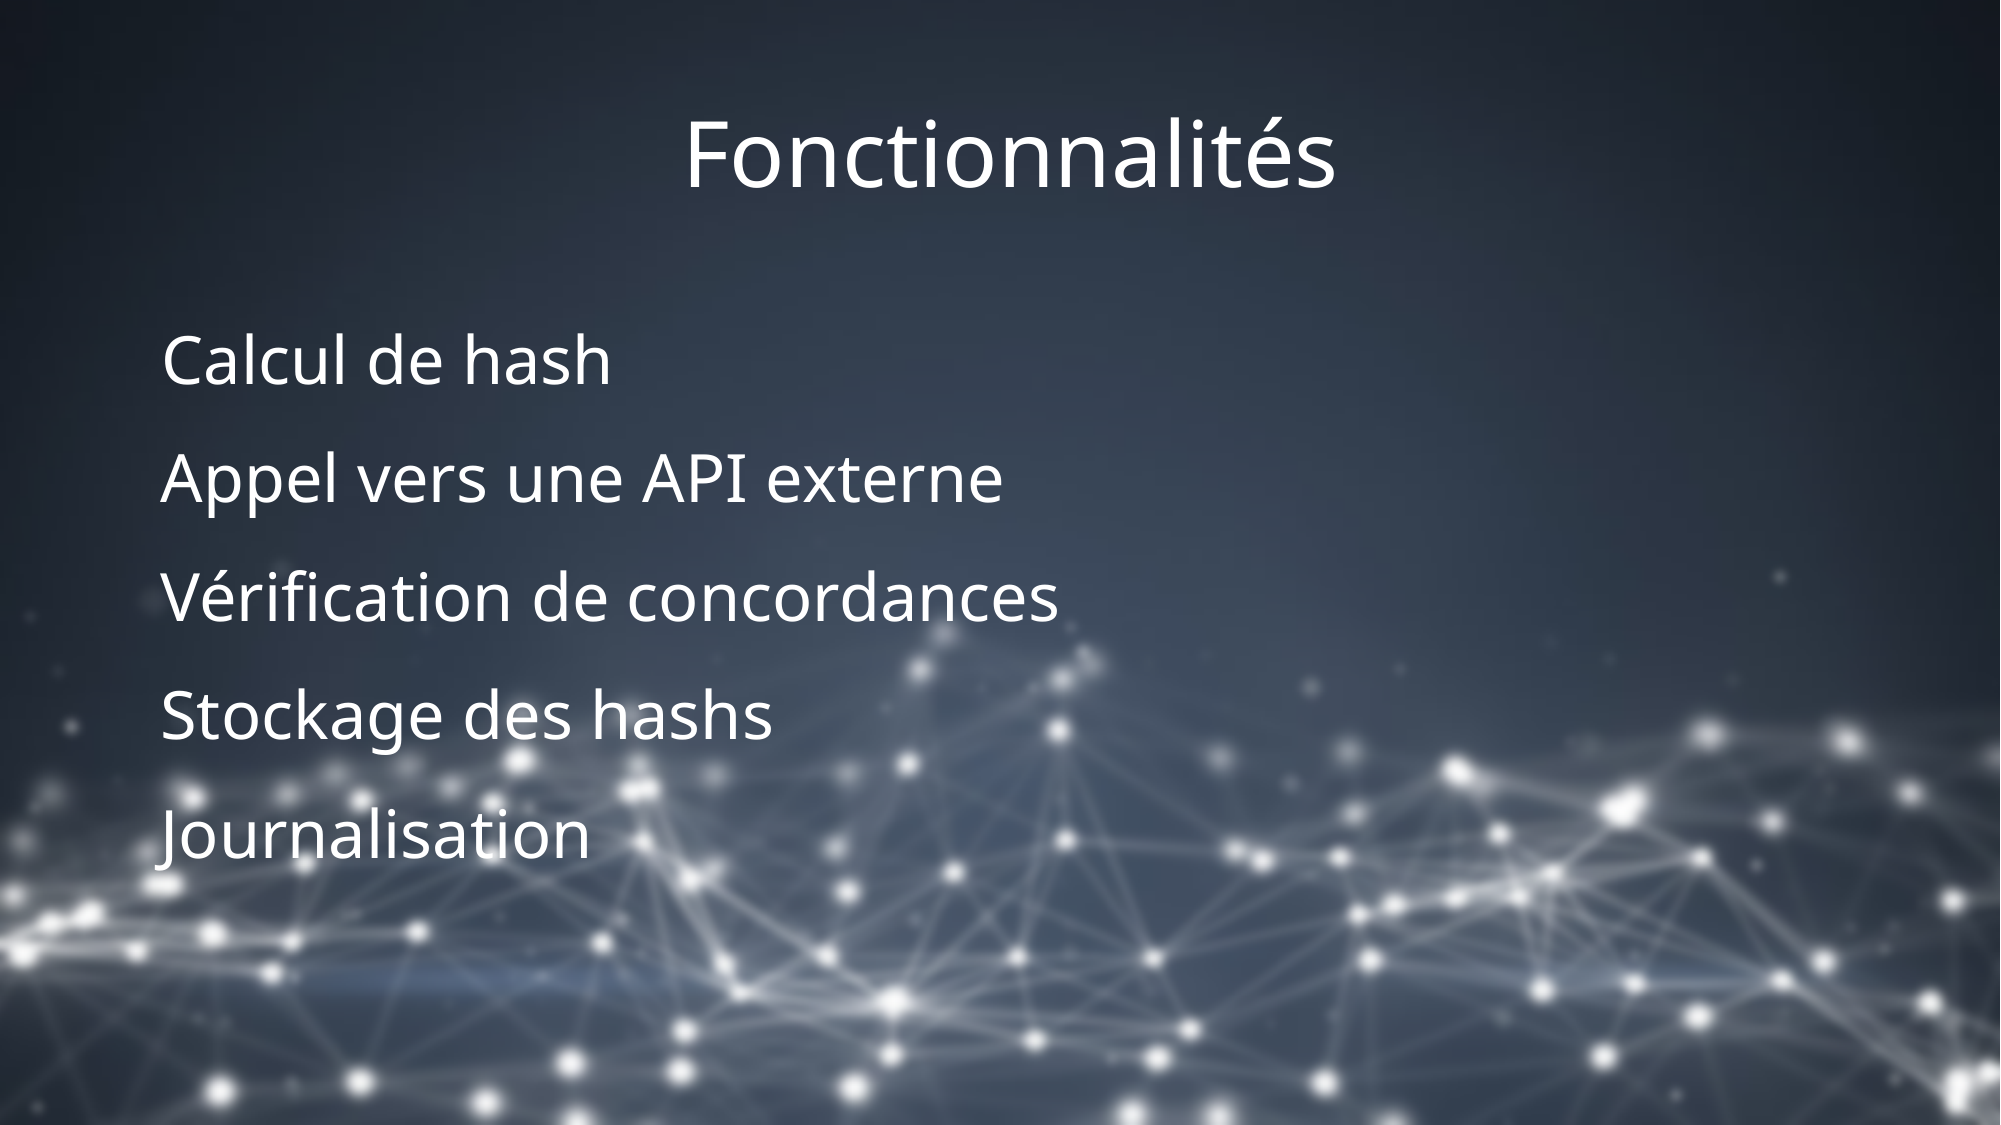

Fonctionnalités
Calcul de hash
Appel vers une API externe
Vérification de concordances
Stockage des hashs
Journalisation